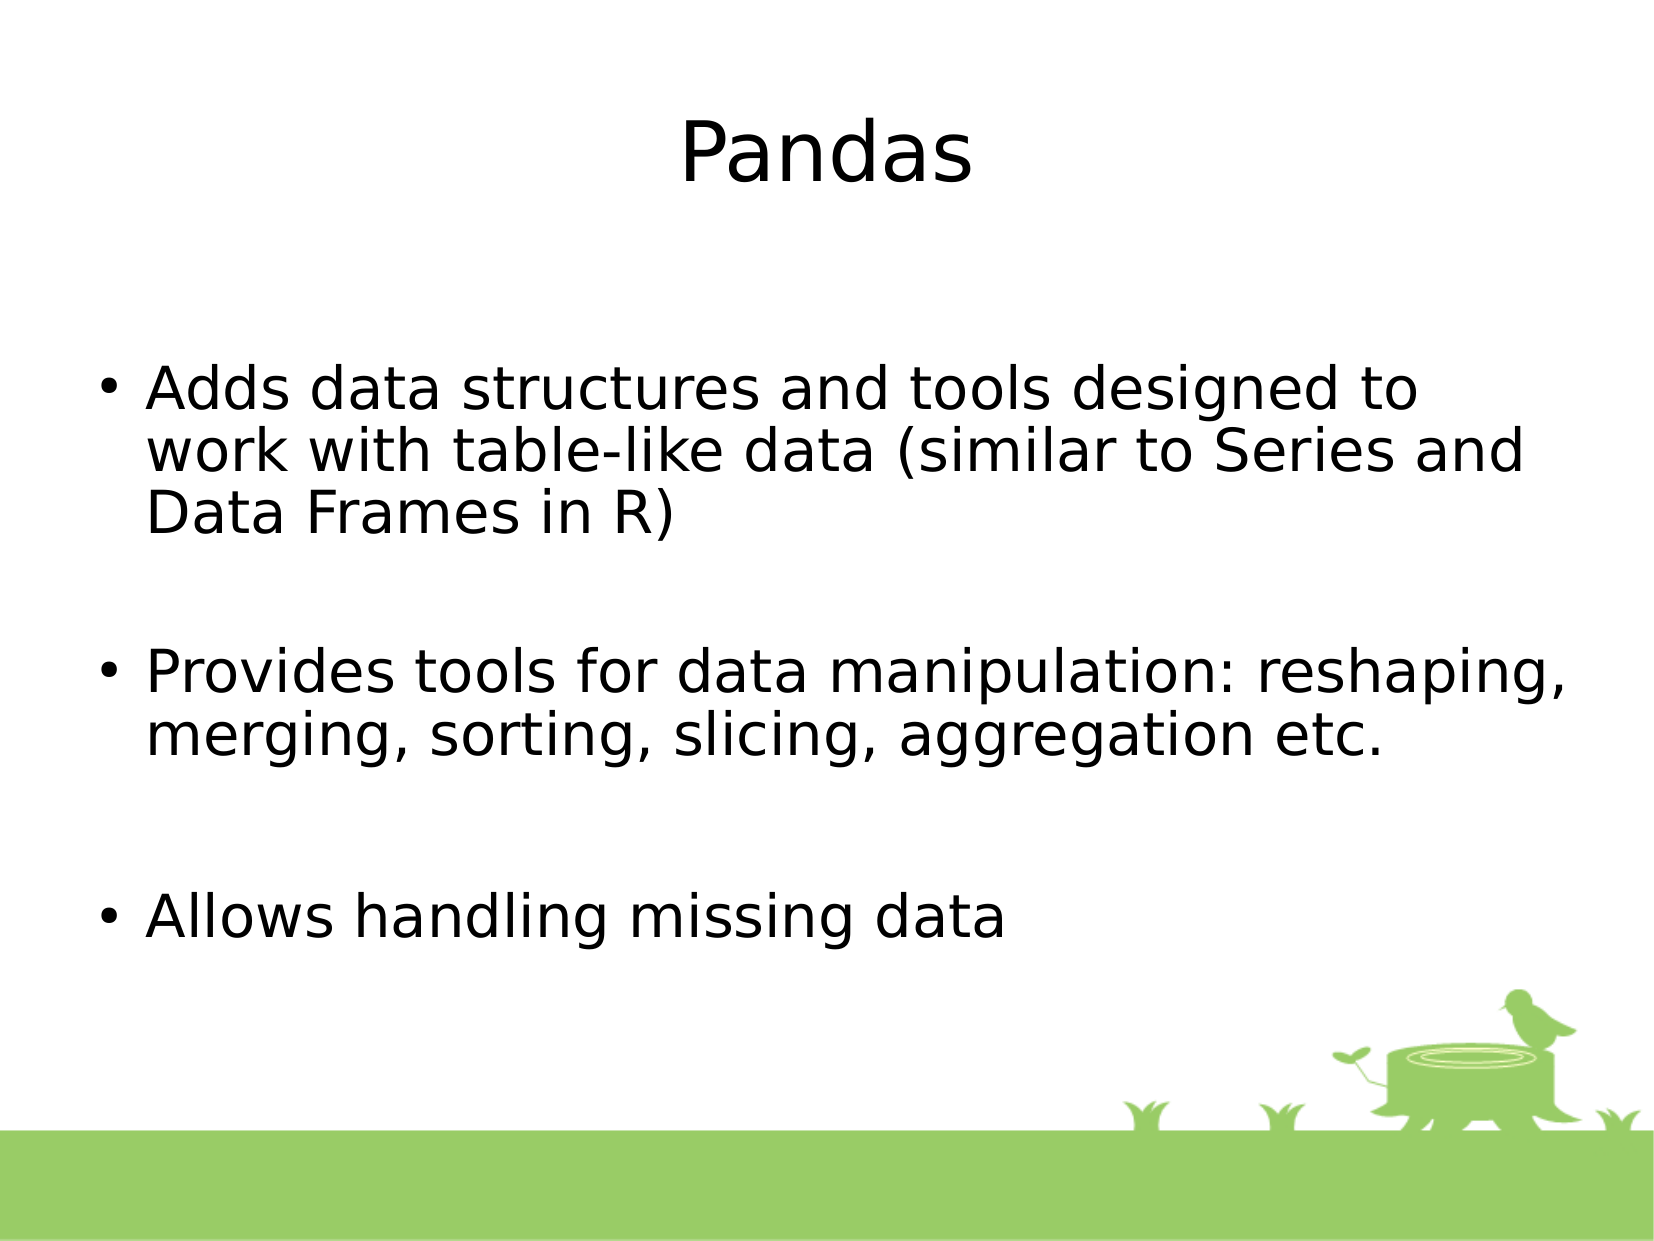

# Pandas
Adds data structures and tools designed to work with table-like data (similar to Series and Data Frames in R)
Provides tools for data manipulation: reshaping, merging, sorting, slicing, aggregation etc.
Allows handling missing data